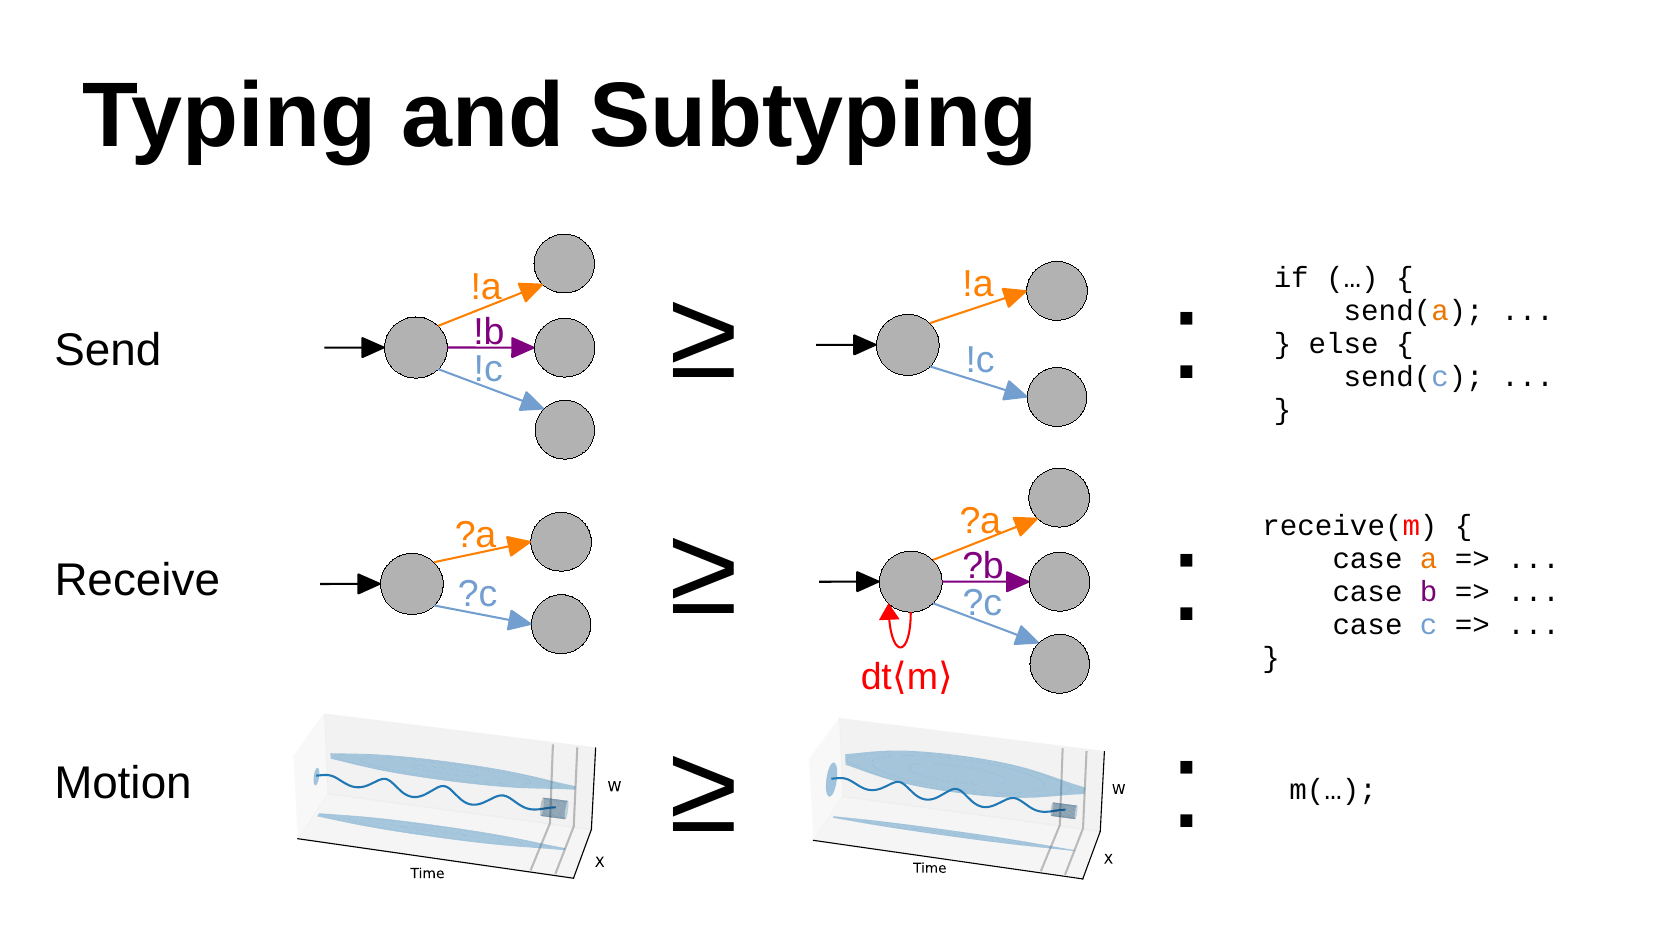

# Typing and Subtyping
!a
if (…) {
 send(a); ...
} else {
 send(c); ...
}
≥
:
!a
!b
Send
!c
!c
?a
≥
:
receive(m) {
 case a => ...
 case b => ...
 case c => ...
}
?a
?b
Receive
?c
?c
dt⟨m⟩
:
≥
Motion
m(…);